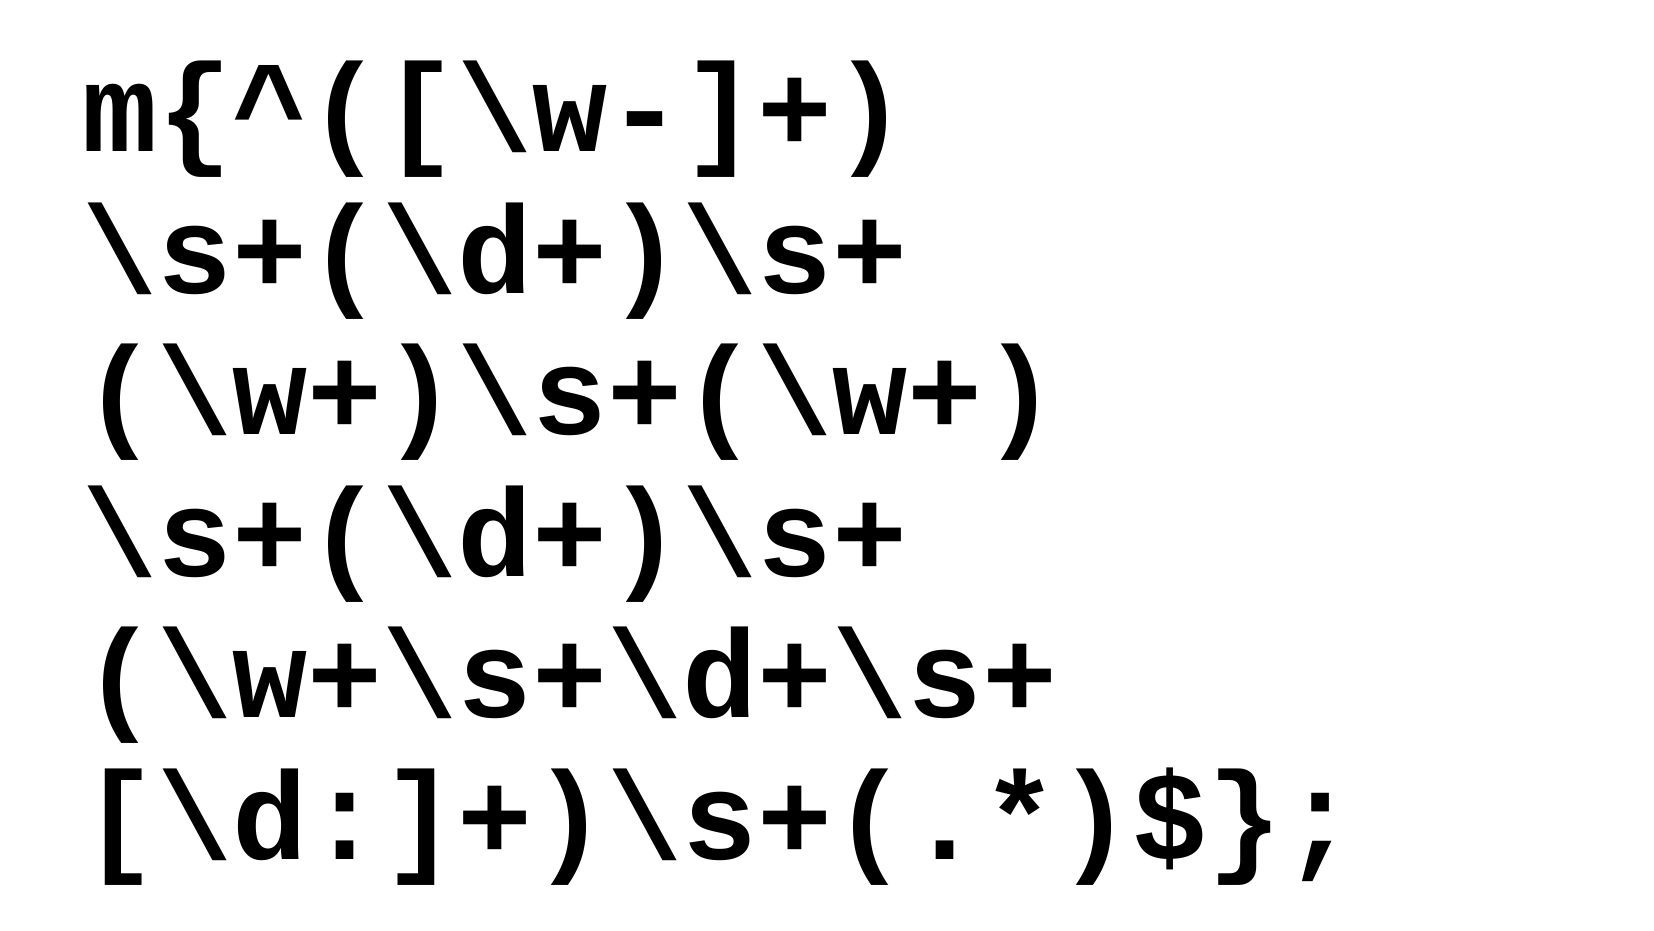

# m{^([\w-]+) \s+(\d+)\s+ (\w+)\s+(\w+) \s+(\d+)\s+ (\w+\s+\d+\s+ [\d:]+)\s+(.*)$};